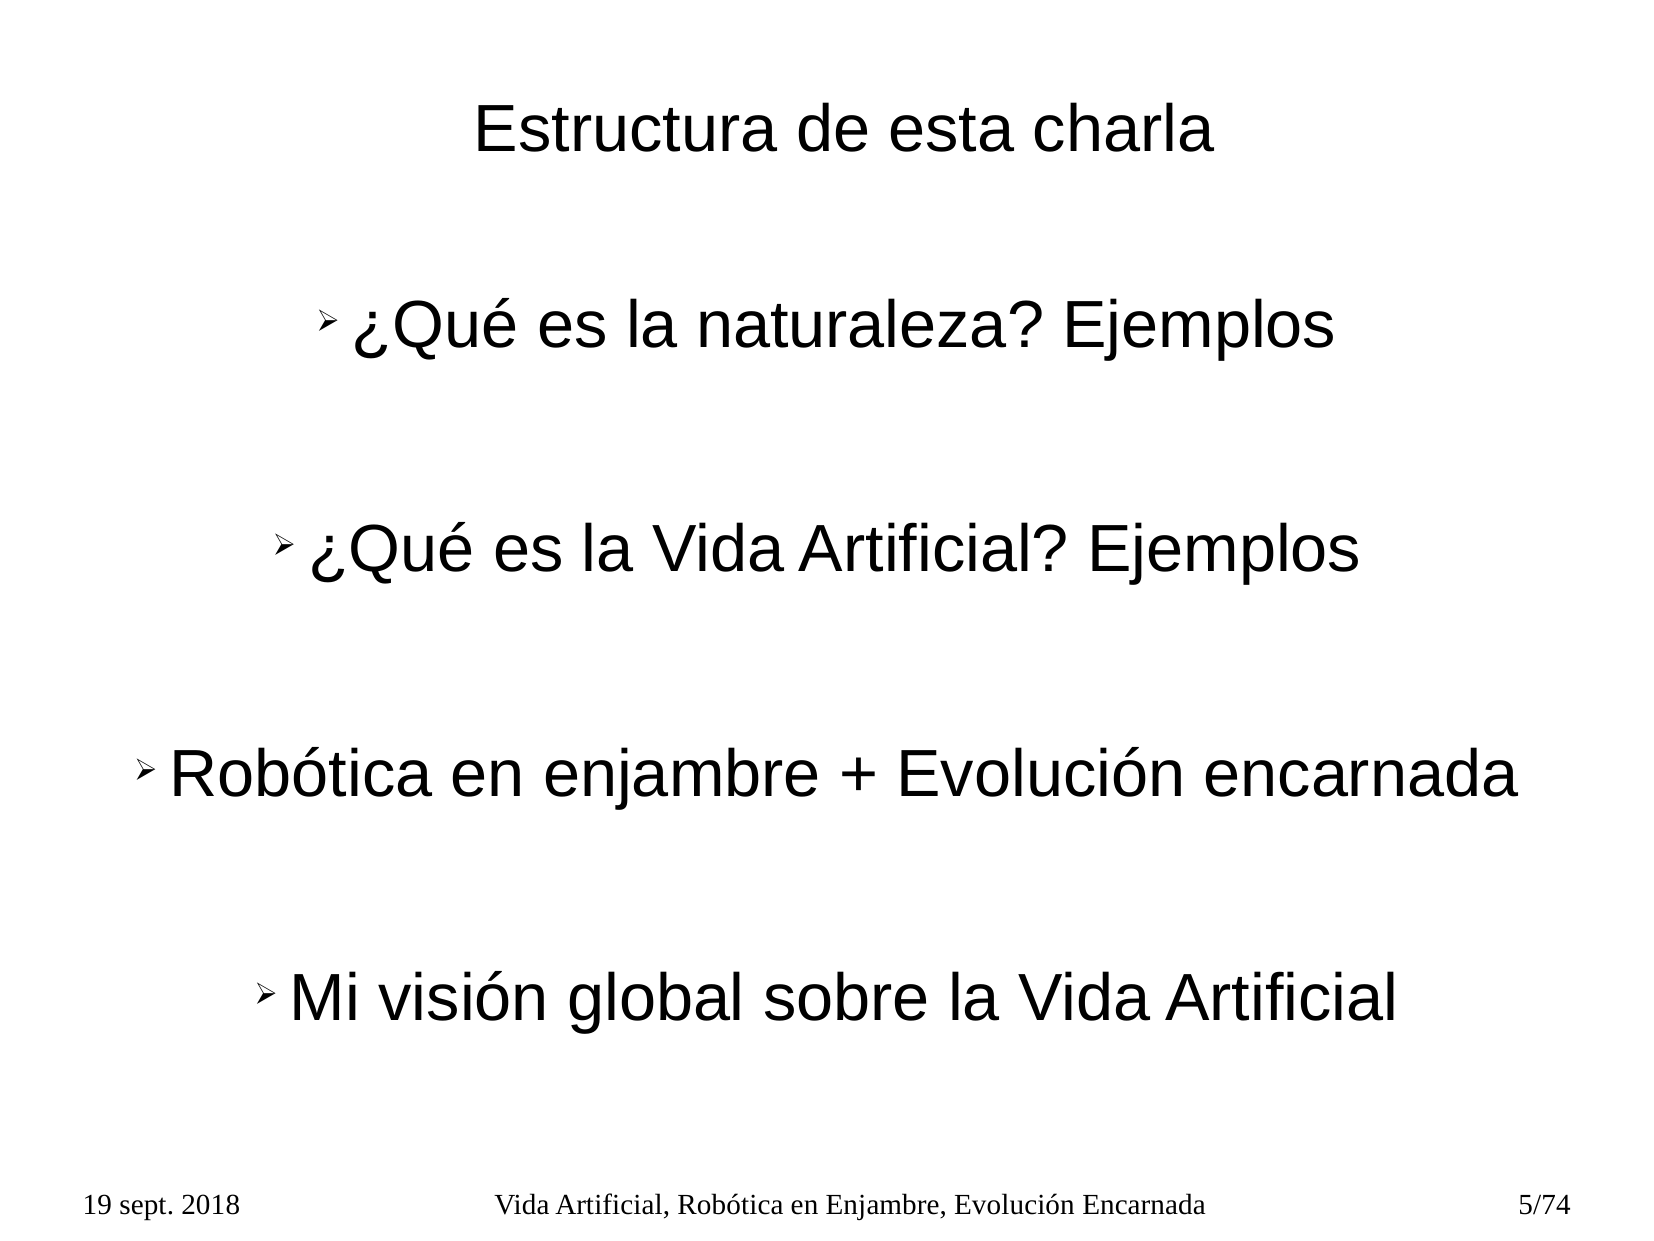

# Estructura de esta charla
¿Qué es la naturaleza? Ejemplos
¿Qué es la Vida Artificial? Ejemplos
Robótica en enjambre + Evolución encarnada
Mi visión global sobre la Vida Artificial
19 sept. 2018
Vida Artificial, Robótica en Enjambre, Evolución Encarnada
5